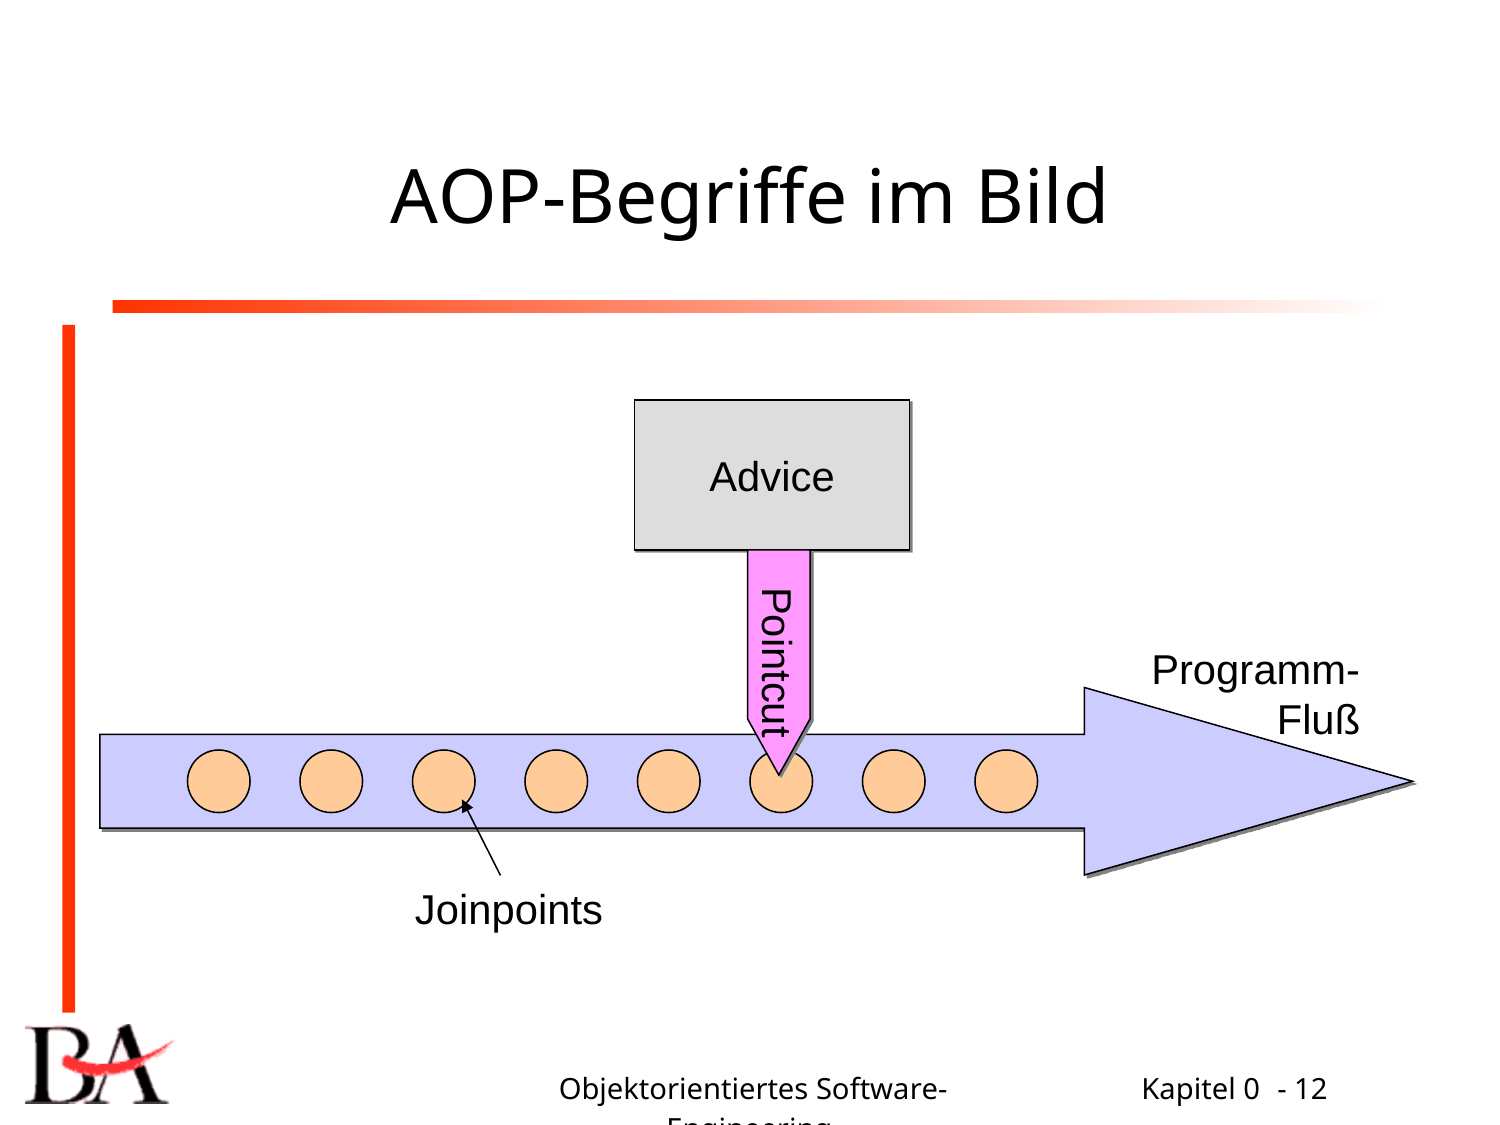

# AOP-Begriffe im Bild
Advice
Pointcut
Programm-
Fluß
Joinpoints
12